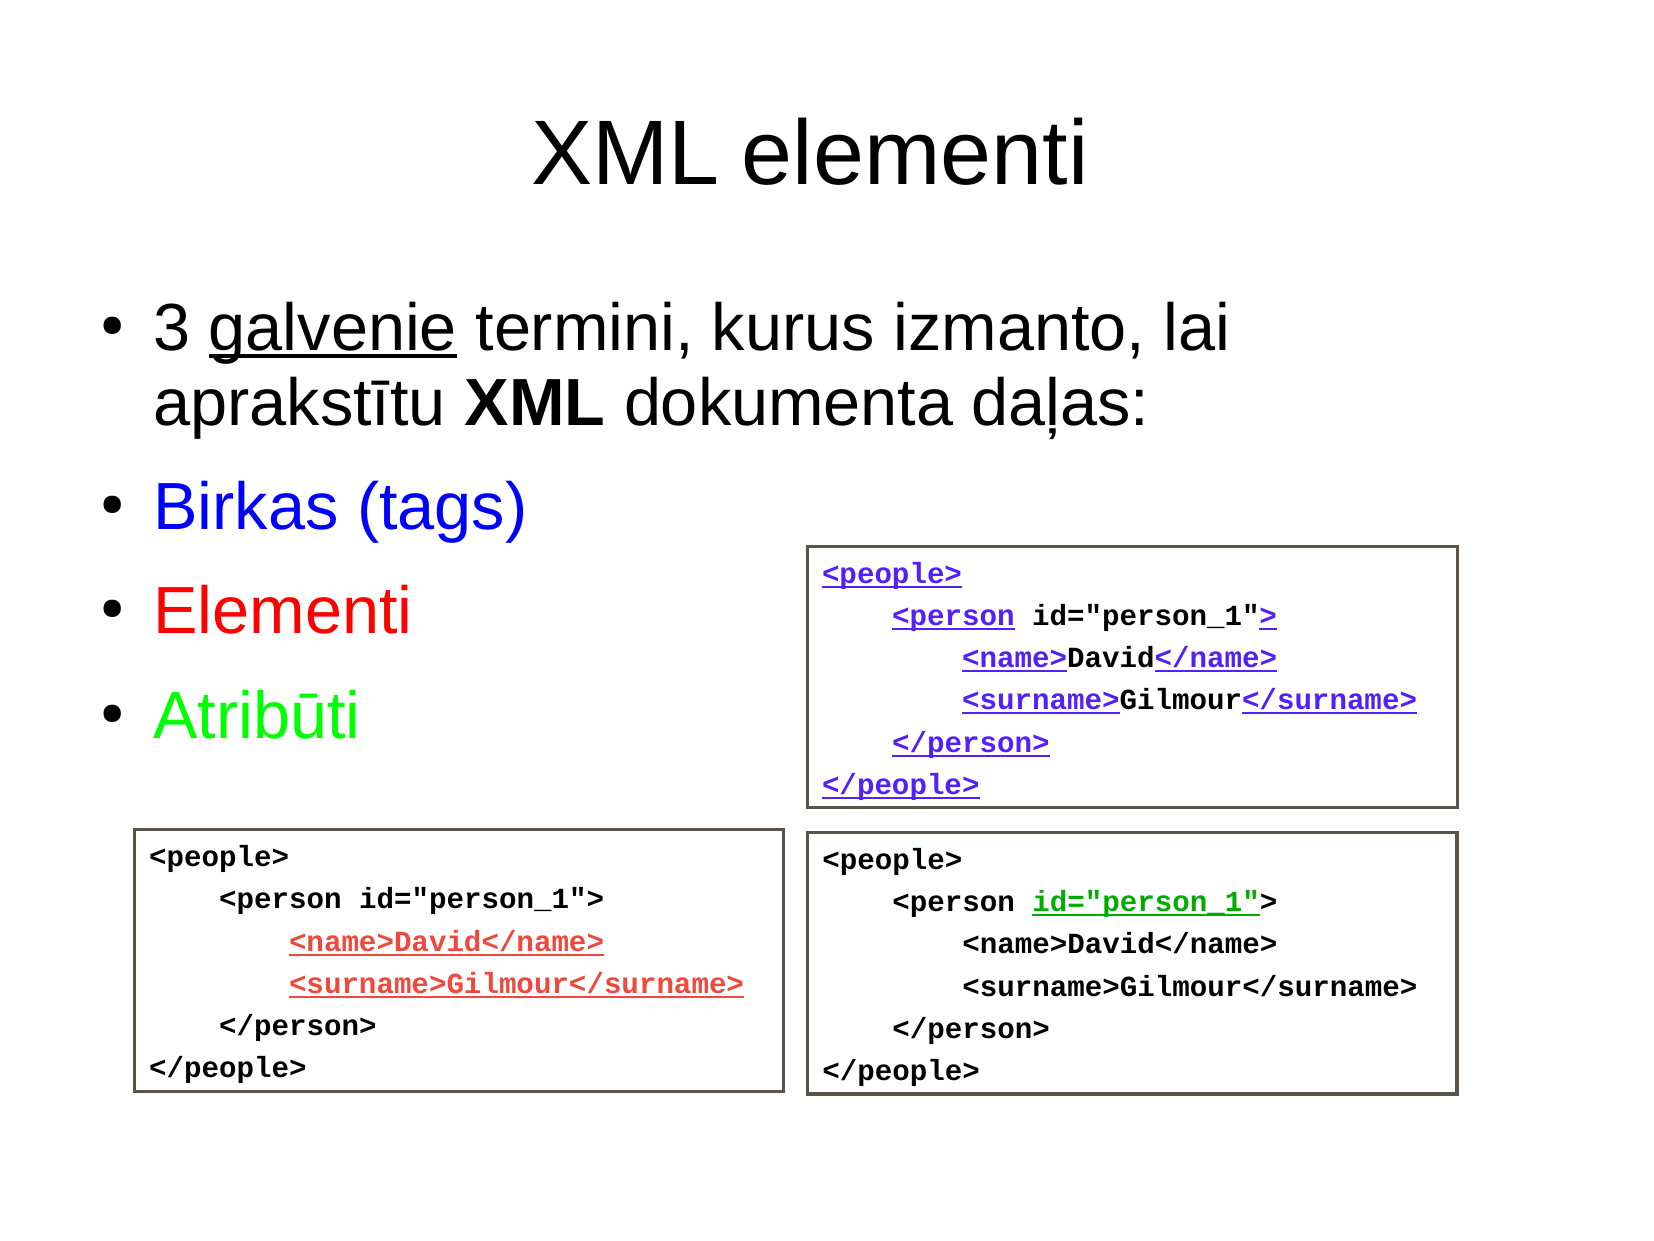

# XML elementi
3 galvenie termini, kurus izmanto, lai aprakstītu XML dokumenta daļas:
Birkas (tags)
Elementi
Atribūti
<people>
 <person id="person_1">
 <name>David</name>
 <surname>Gilmour</surname>
 </person>
</people>
<people>
 <person id="person_1">
 <name>David</name>
 <surname>Gilmour</surname>
 </person>
</people>
<people>
 <person id="person_1">
 <name>David</name>
 <surname>Gilmour</surname>
 </person>
</people>